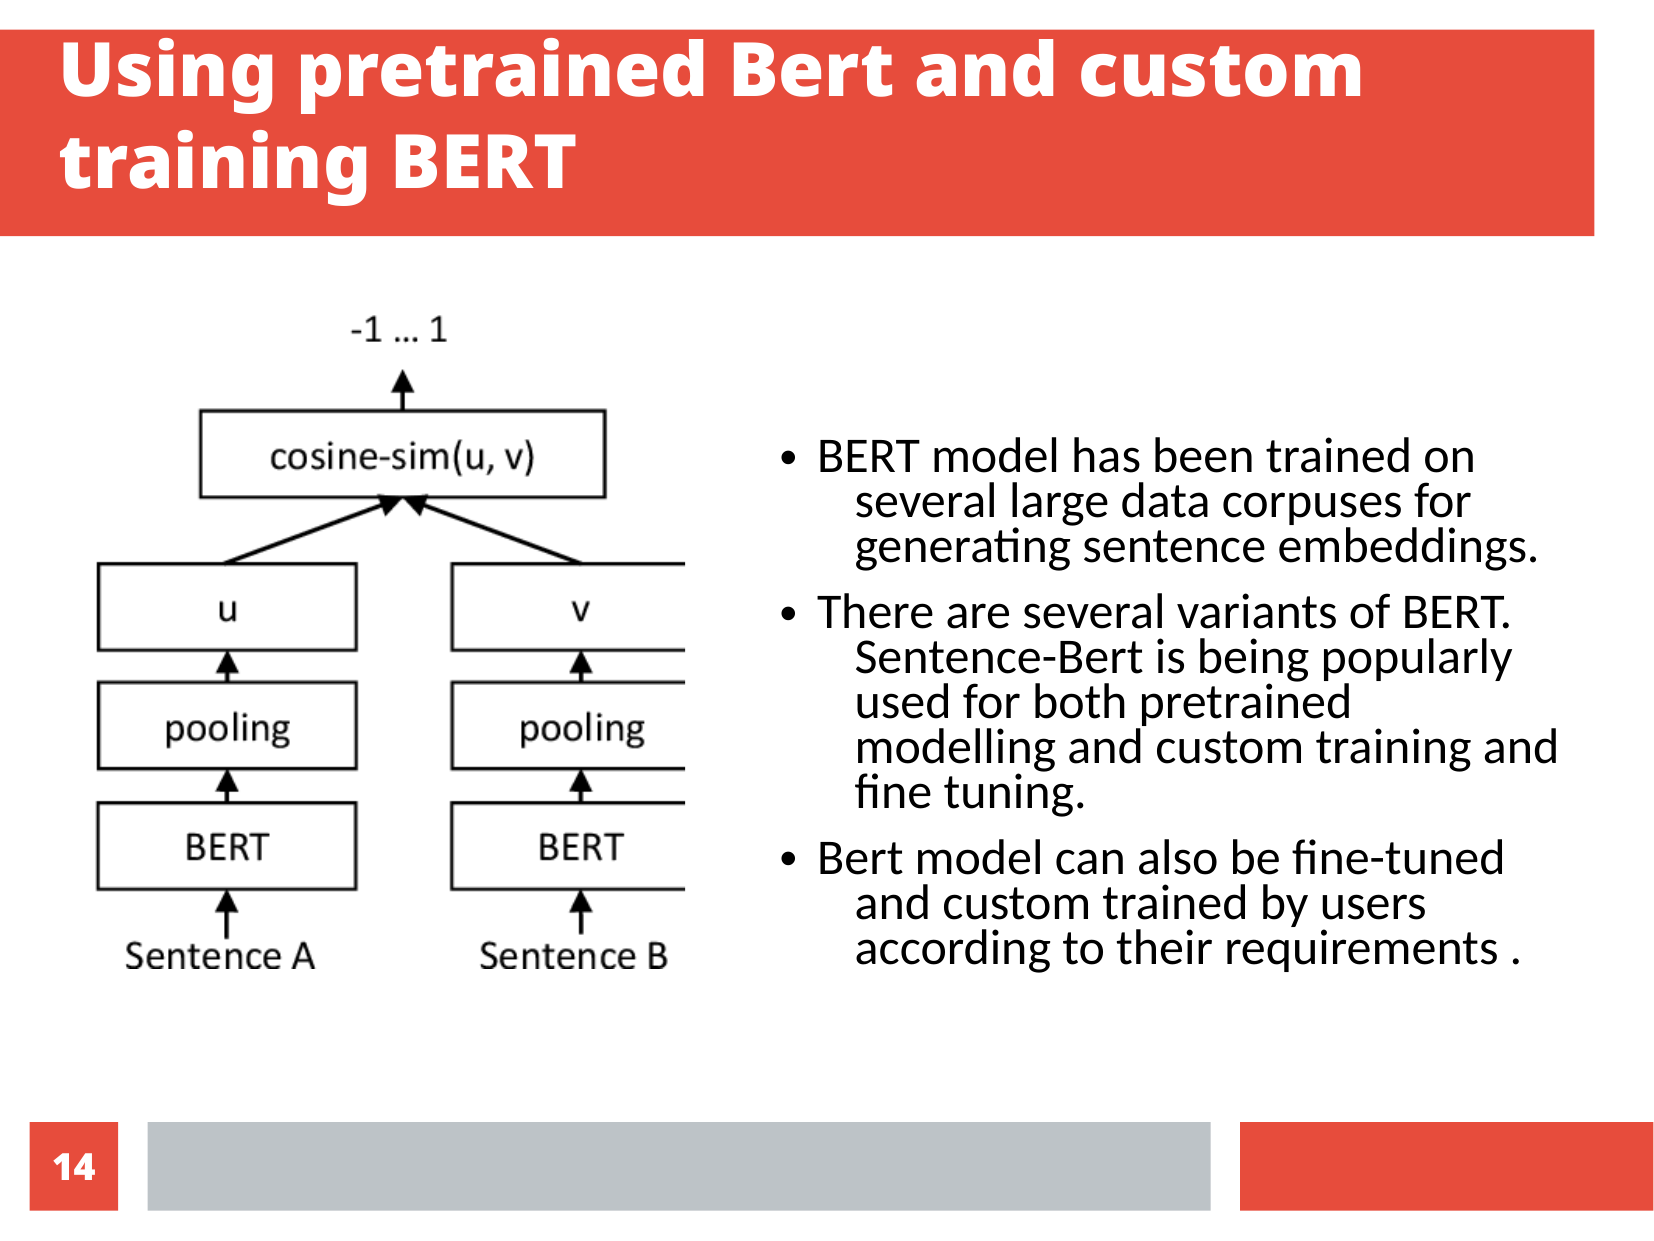

# Using pretrained Bert and custom training BERT
BERT model has been trained on several large data corpuses for generating sentence embeddings.
There are several variants of BERT.  Sentence-Bert is being popularly used for both pretrained modelling and custom training and fine tuning.
Bert model can also be fine-tuned and custom trained by users according to their requirements .
14